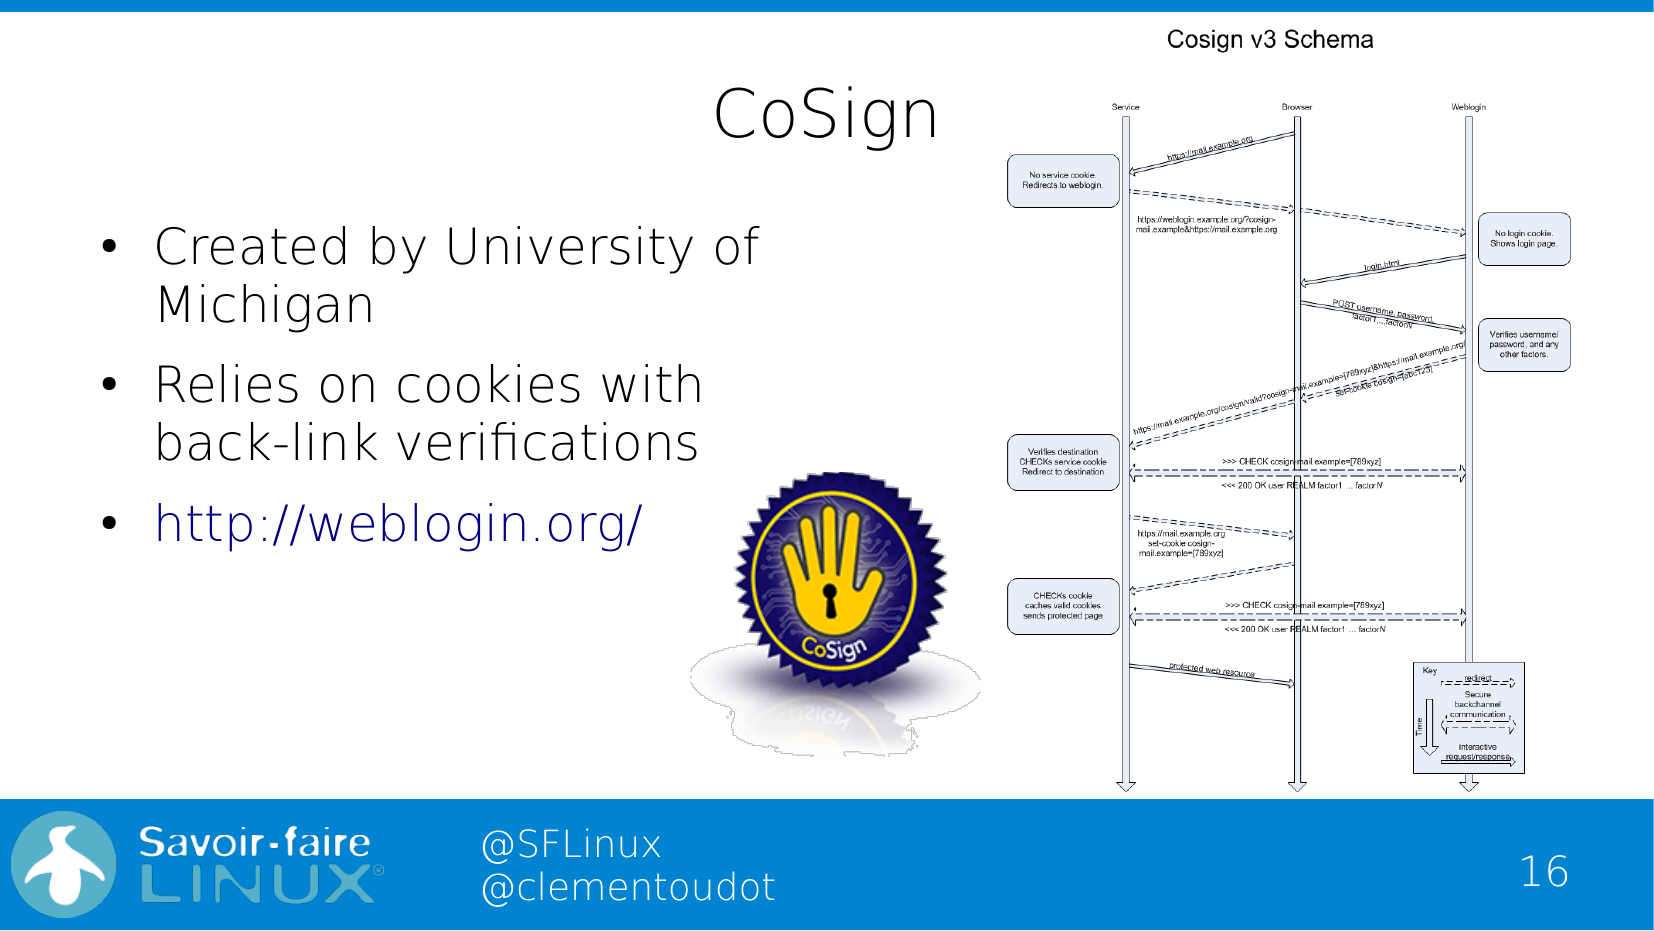

# CoSign
Created by University of Michigan
Relies on cookies with back-link verifications
http://weblogin.org/
16